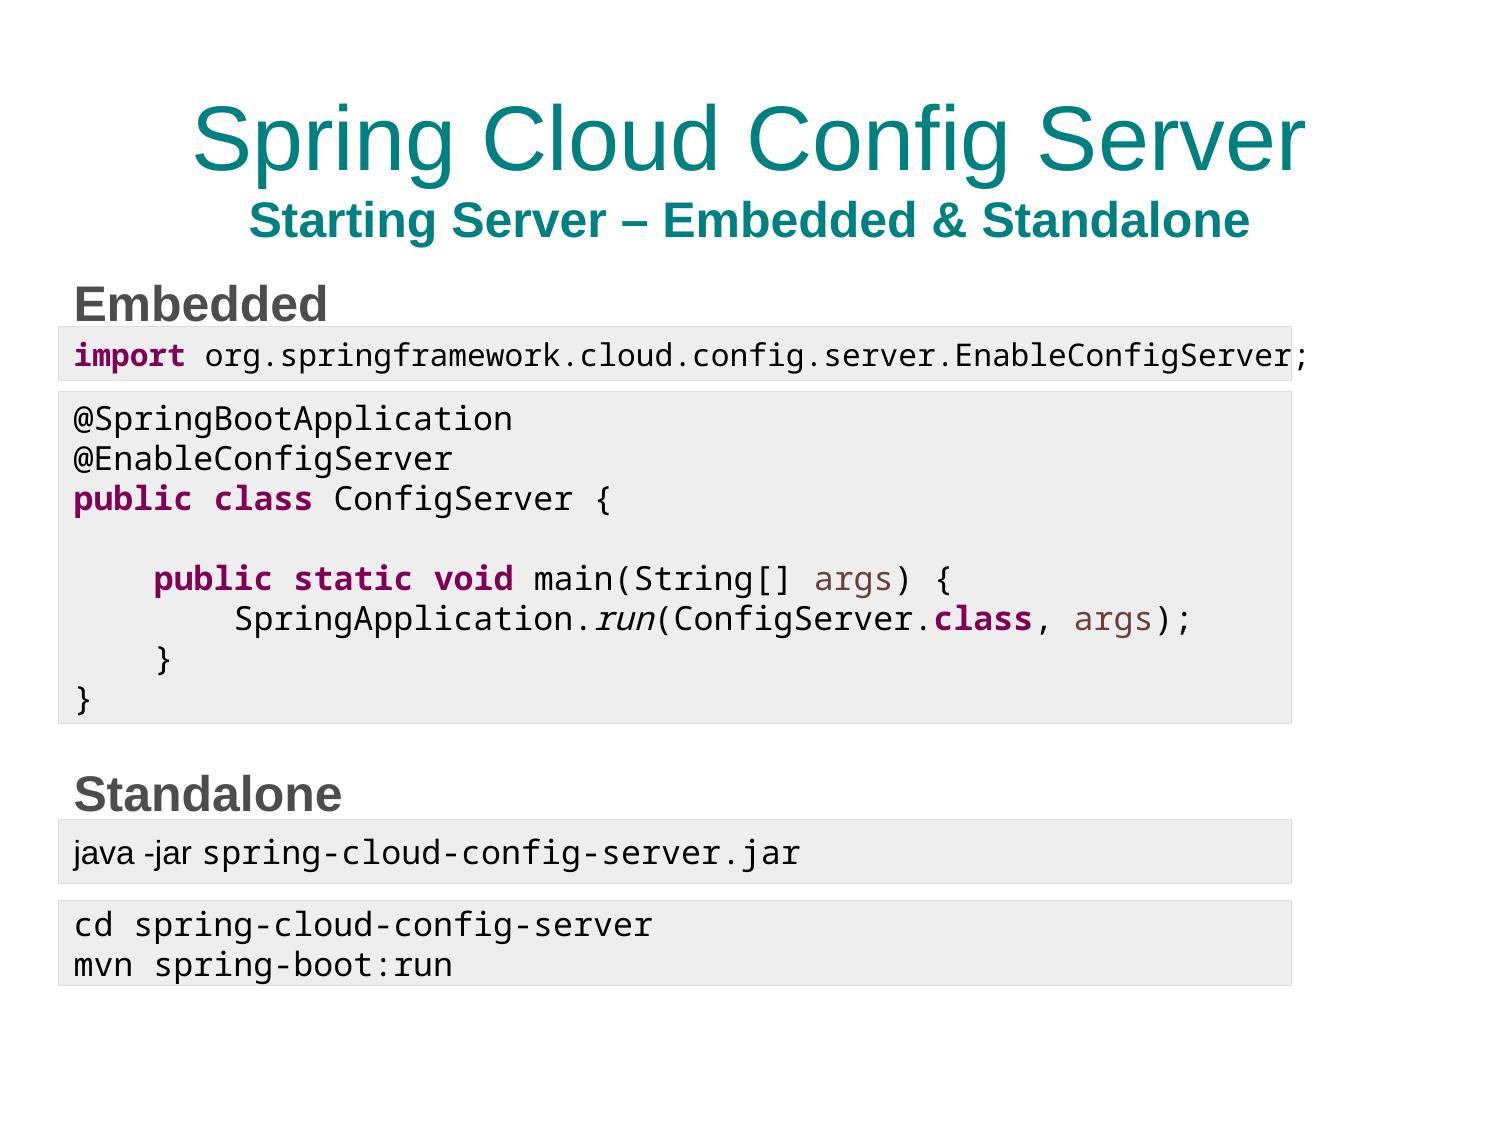

# Spring Cloud Config Server
Starting Server – Embedded & Standalone
Embedded
import org.springframework.cloud.config.server.EnableConfigServer;
@SpringBootApplication
@EnableConfigServer
public class ConfigServer {
 public static void main(String[] args) {
 SpringApplication.run(ConfigServer.class, args);
 }
}
Standalone
java -jar spring-cloud-config-server.jar
cd spring-cloud-config-server
mvn spring-boot:run